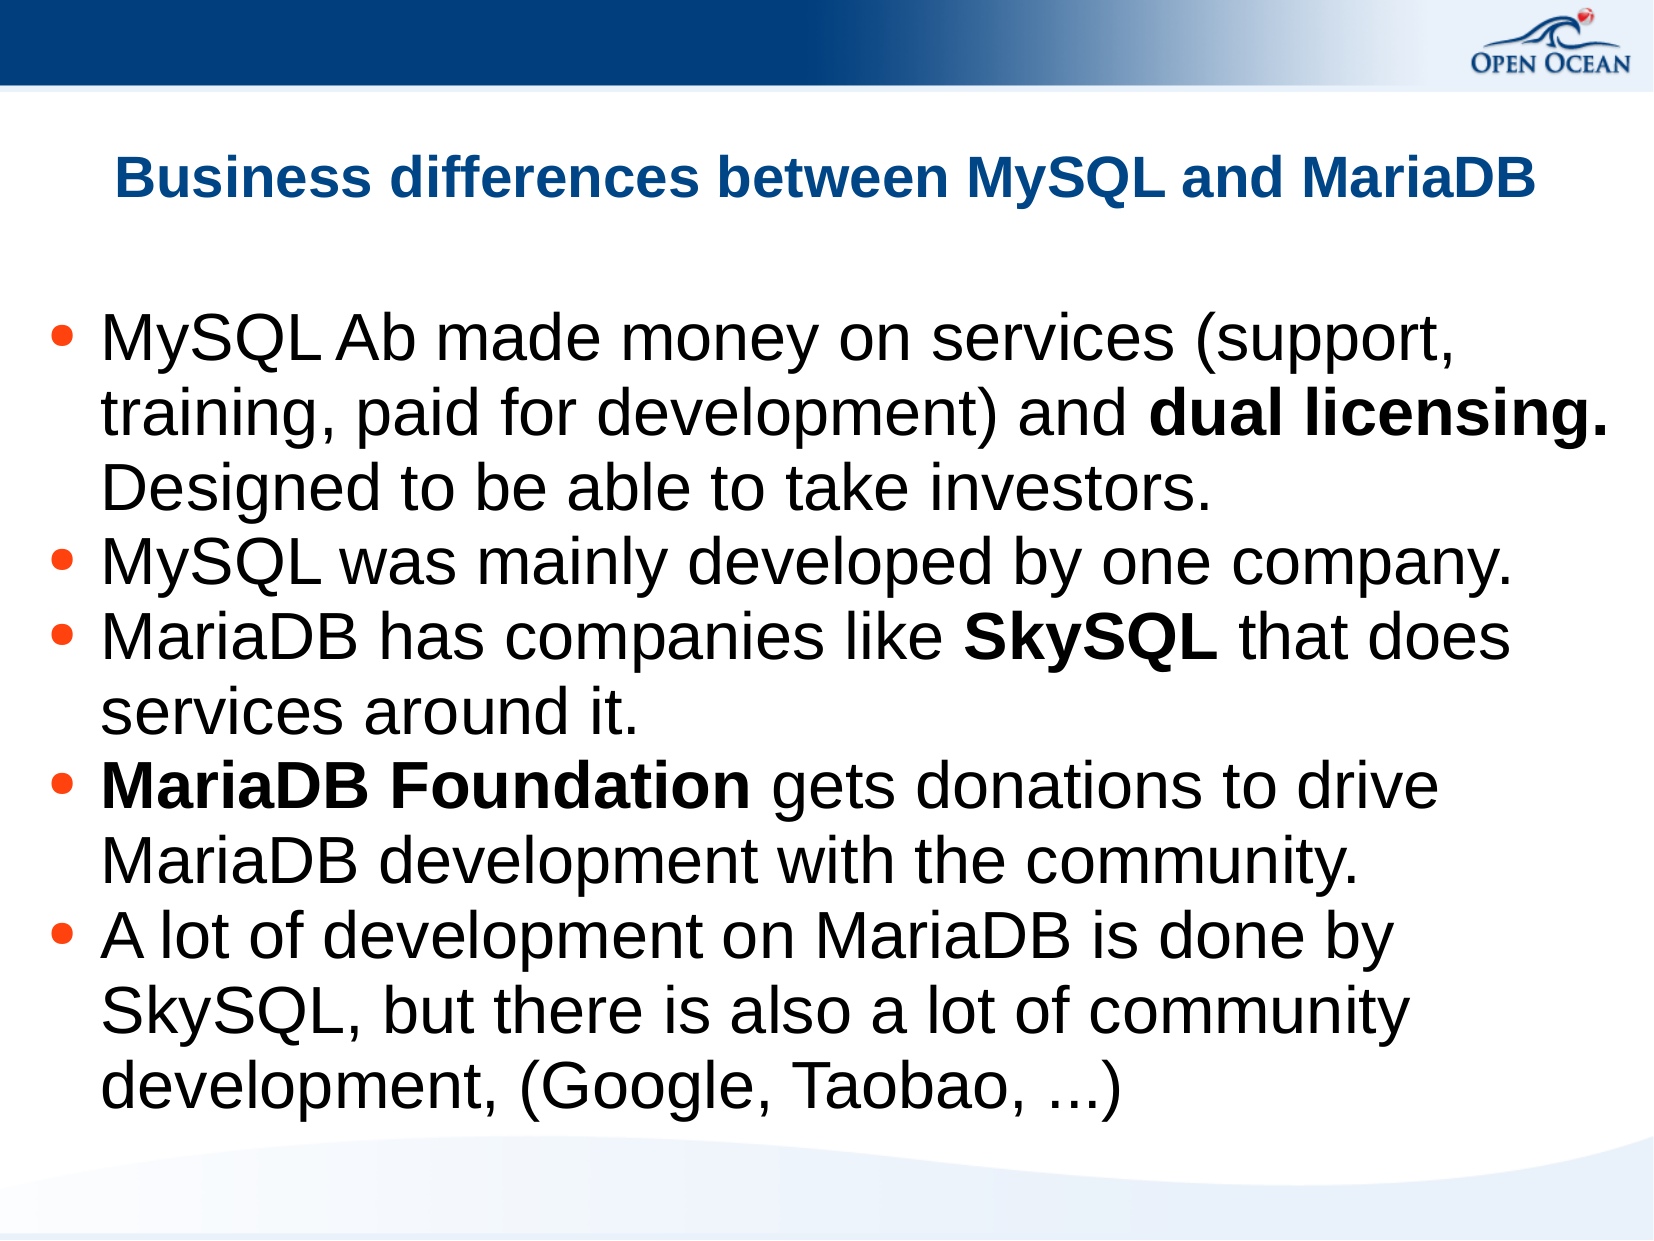

# Business differences between MySQL and MariaDB
MySQL Ab made money on services (support, training, paid for development) and dual licensing. Designed to be able to take investors.
MySQL was mainly developed by one company.
MariaDB has companies like SkySQL that does services around it.
MariaDB Foundation gets donations to drive MariaDB development with the community.
A lot of development on MariaDB is done by SkySQL, but there is also a lot of community development, (Google, Taobao, ...)